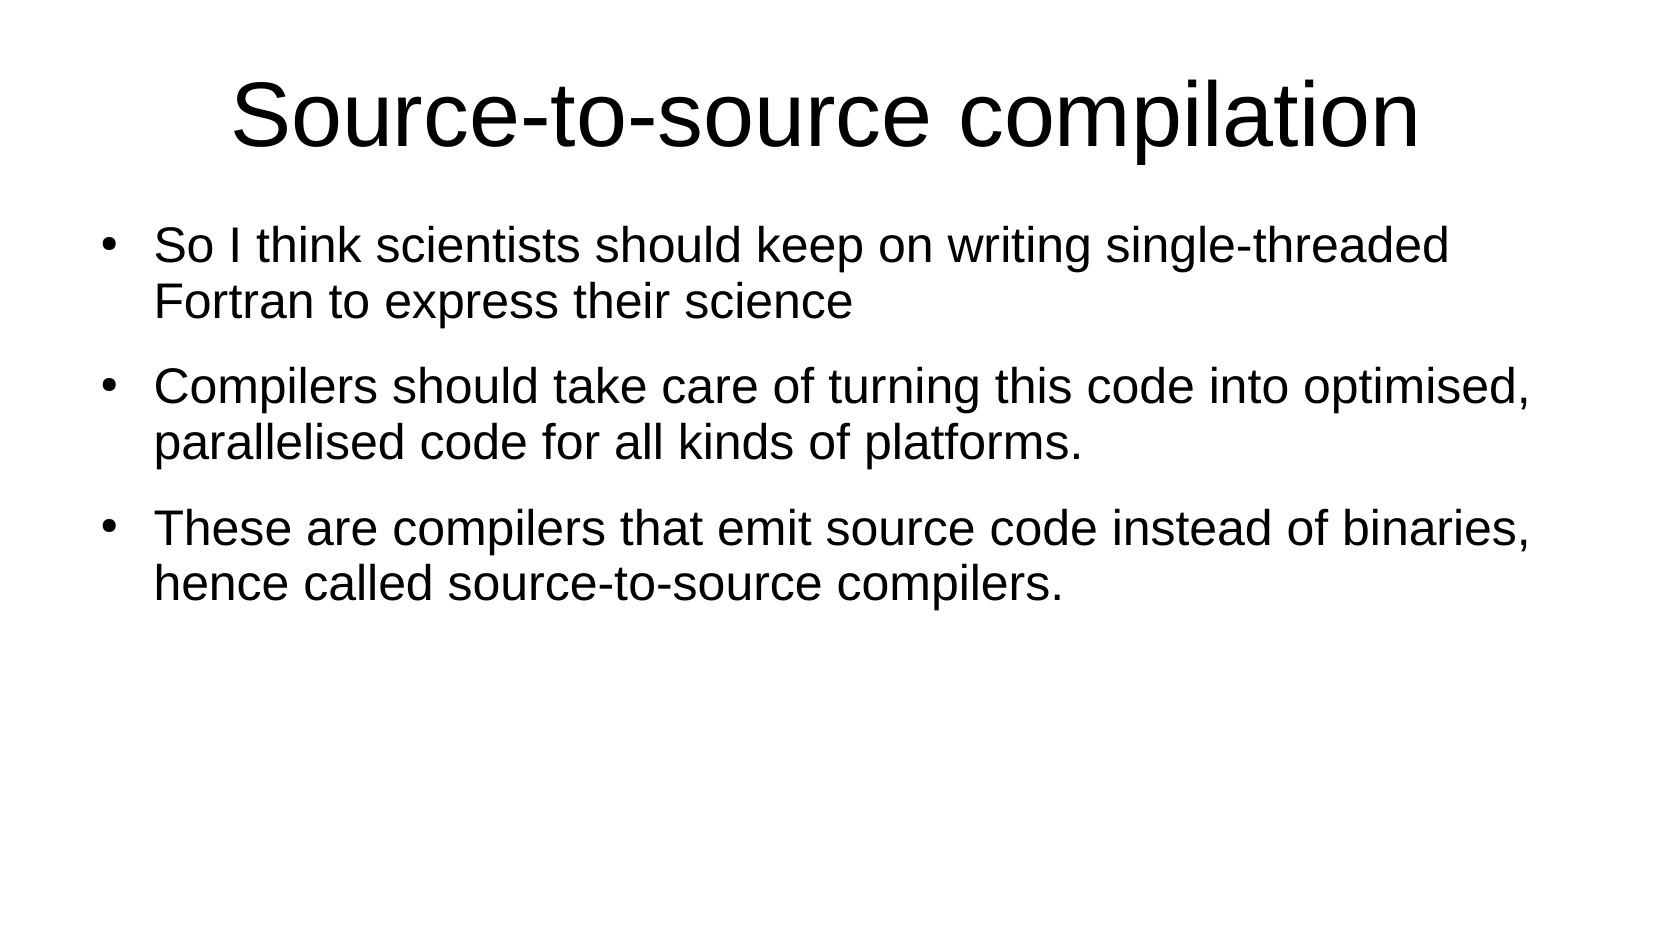

# Source-to-source compilation
So I think scientists should keep on writing single-threaded Fortran to express their science
Compilers should take care of turning this code into optimised, parallelised code for all kinds of platforms.
These are compilers that emit source code instead of binaries, hence called source-to-source compilers.